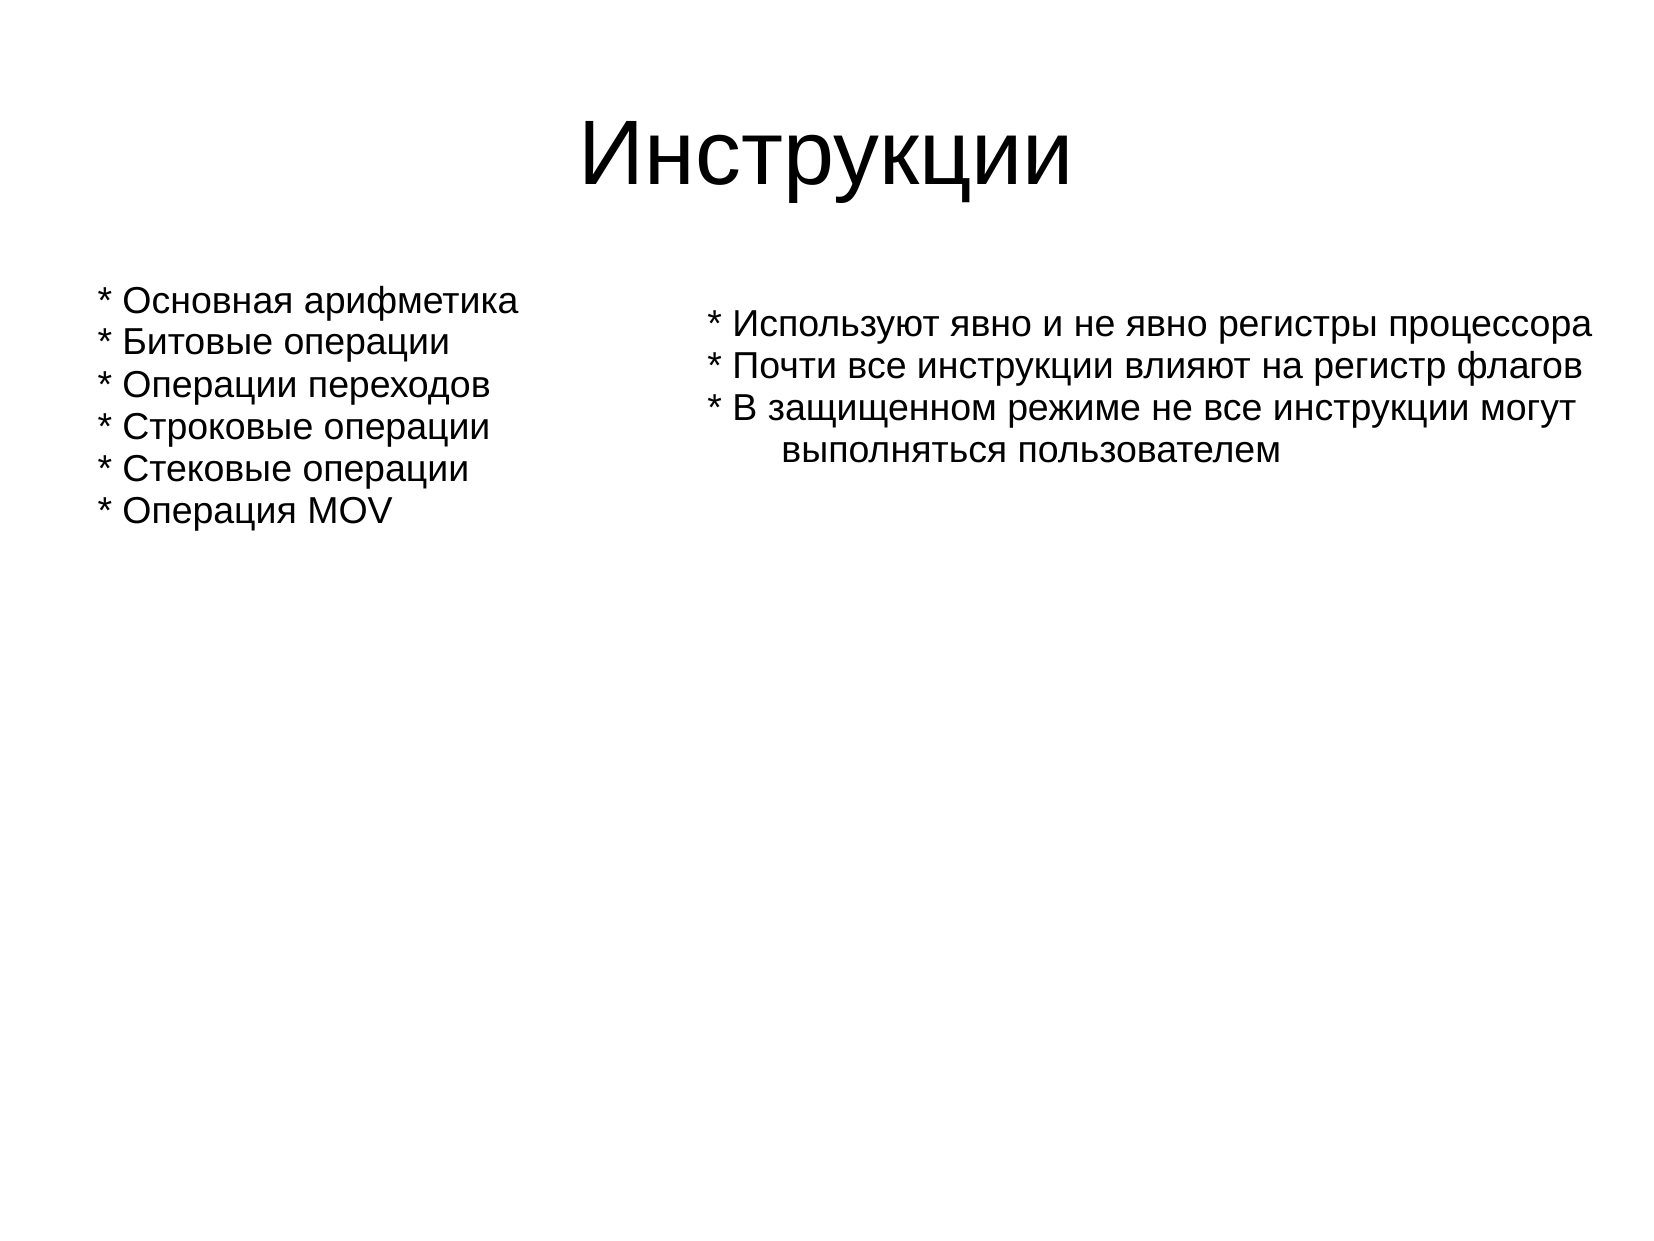

# Инструкции
* Основная арифметика
* Битовые операции
* Операции переходов
* Строковые операции
* Стековые операции
* Операция MOV
* Используют явно и не явно регистры процессора
* Почти все инструкции влияют на регистр флагов
* В защищенном режиме не все инструкции могут
	выполняться пользователем